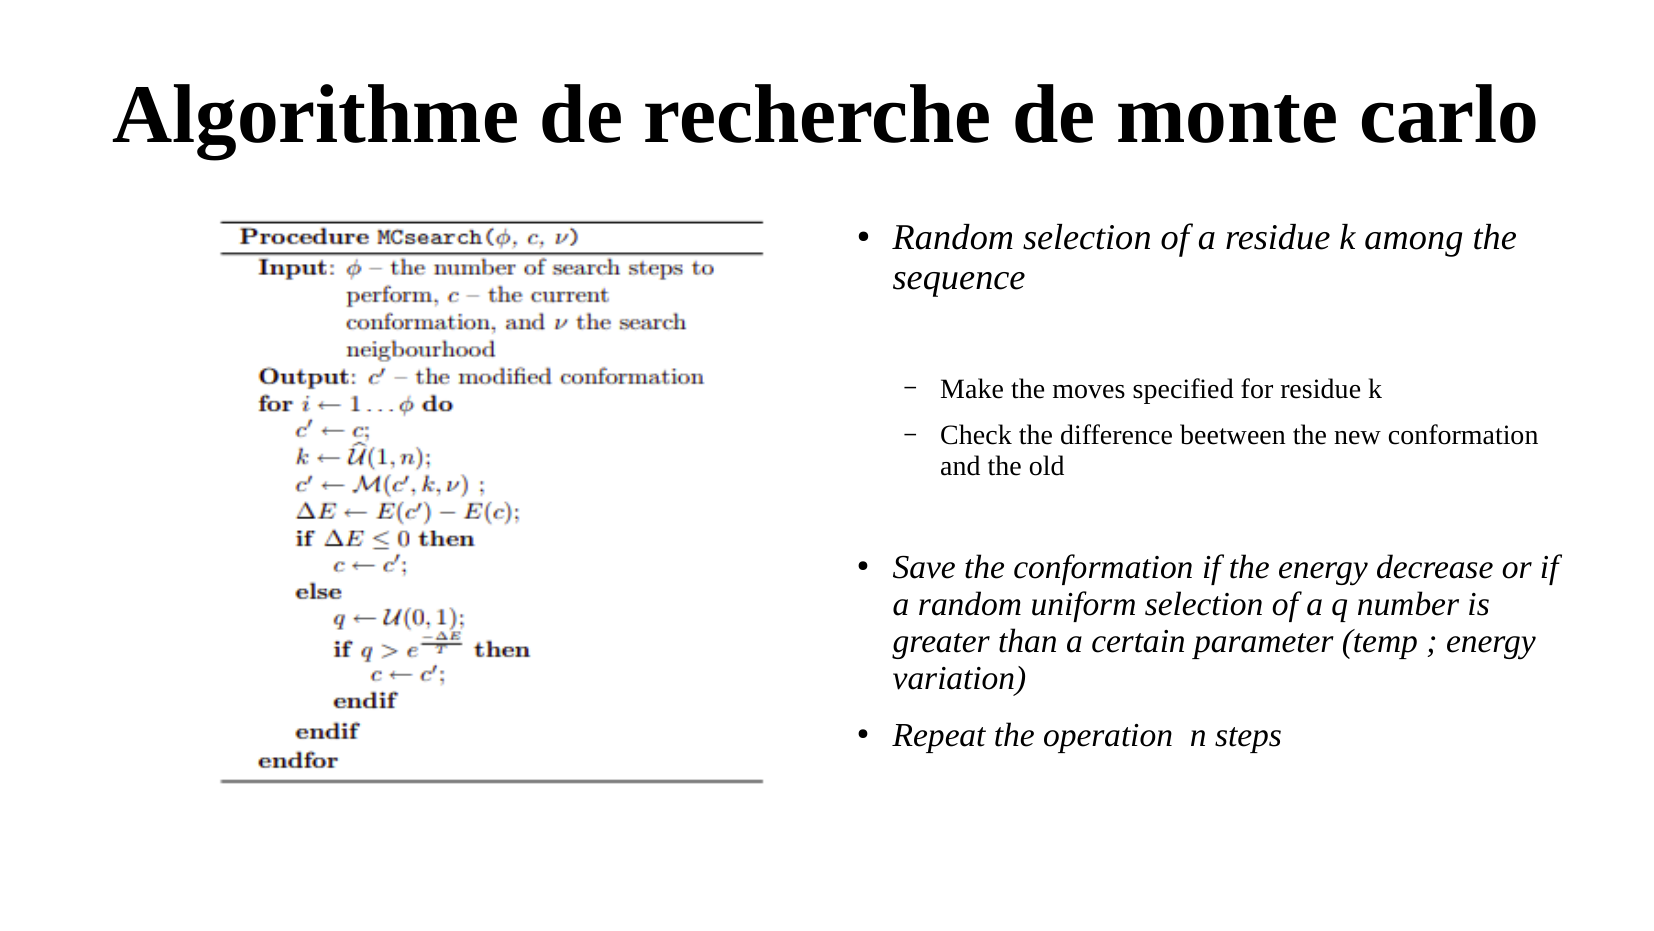

# Algorithme de recherche de monte carlo
Random selection of a residue k among the sequence
Make the moves specified for residue k
Check the difference beetween the new conformation and the old
Save the conformation if the energy decrease or if a random uniform selection of a q number is greater than a certain parameter (temp ; energy variation)
Repeat the operation n steps